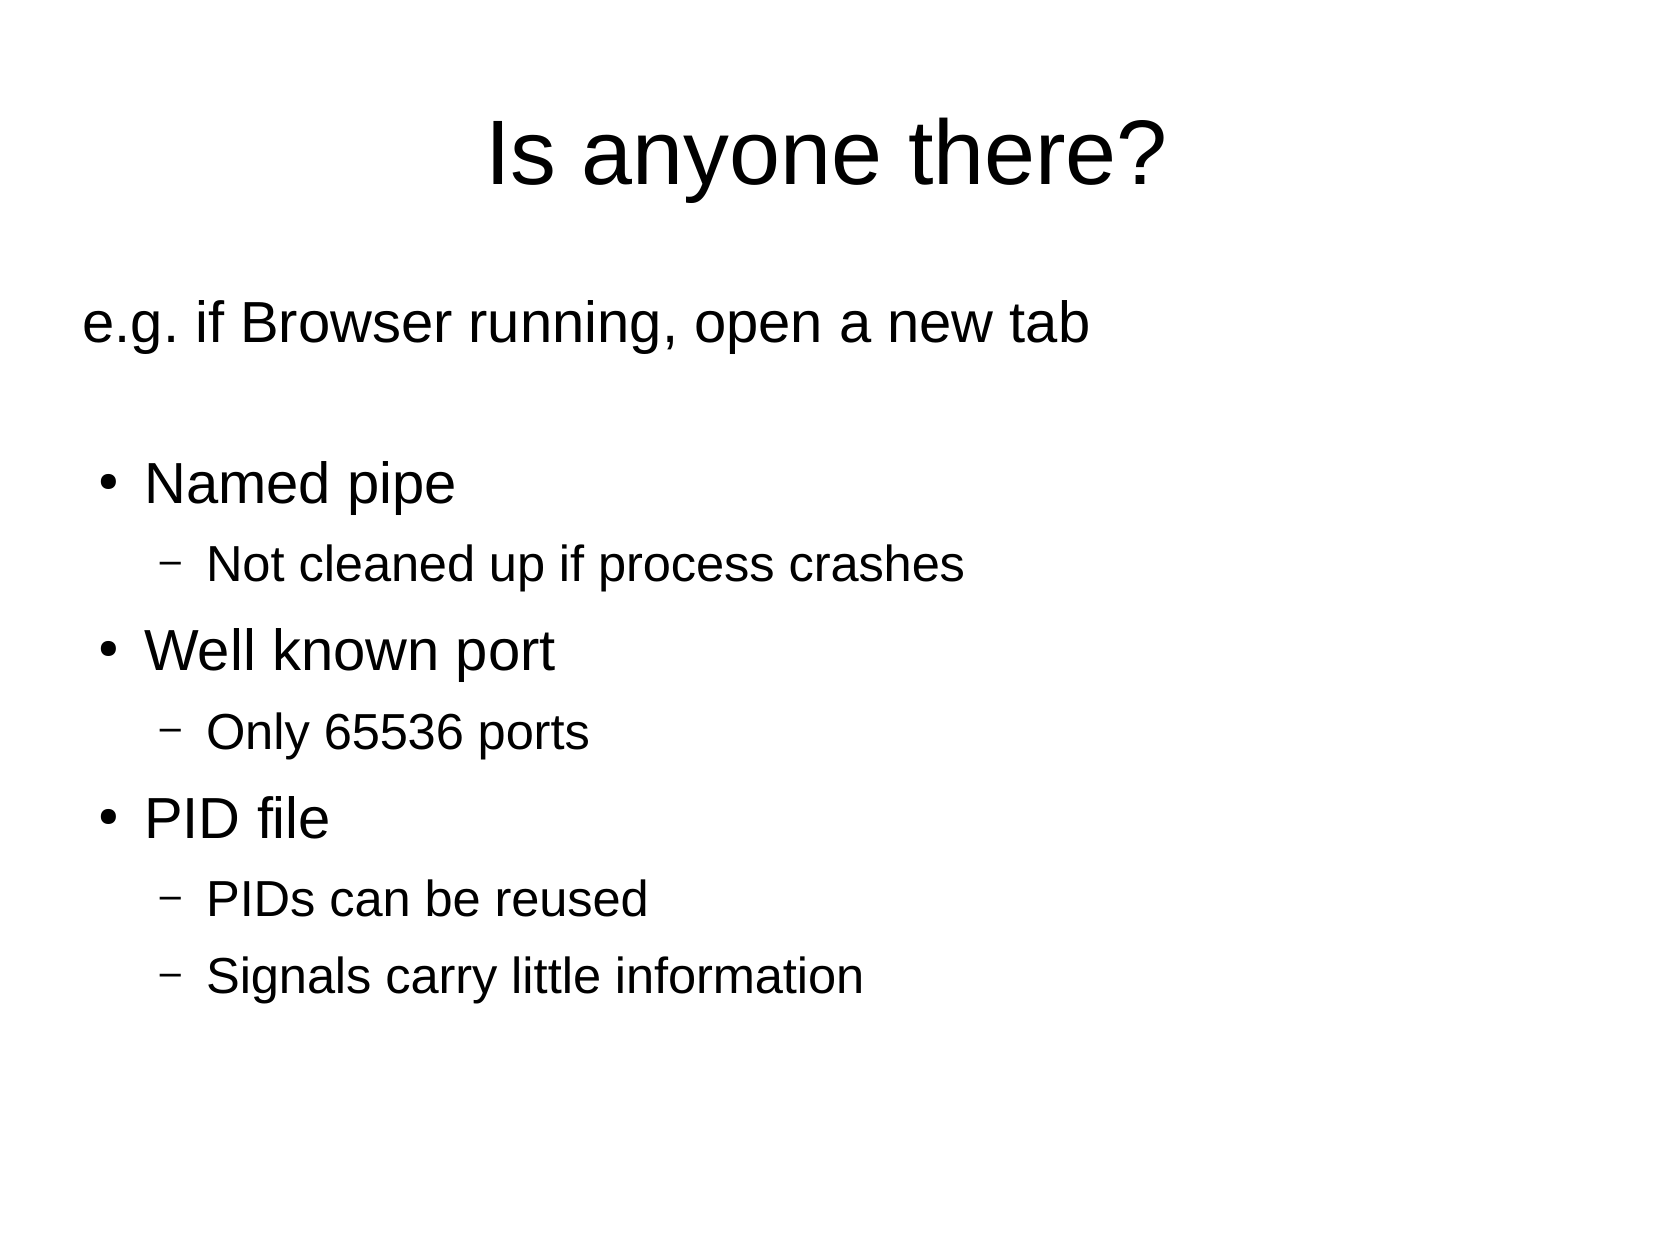

# Is anyone there?
e.g. if Browser running, open a new tab
Named pipe
Not cleaned up if process crashes
Well known port
Only 65536 ports
PID file
PIDs can be reused
Signals carry little information